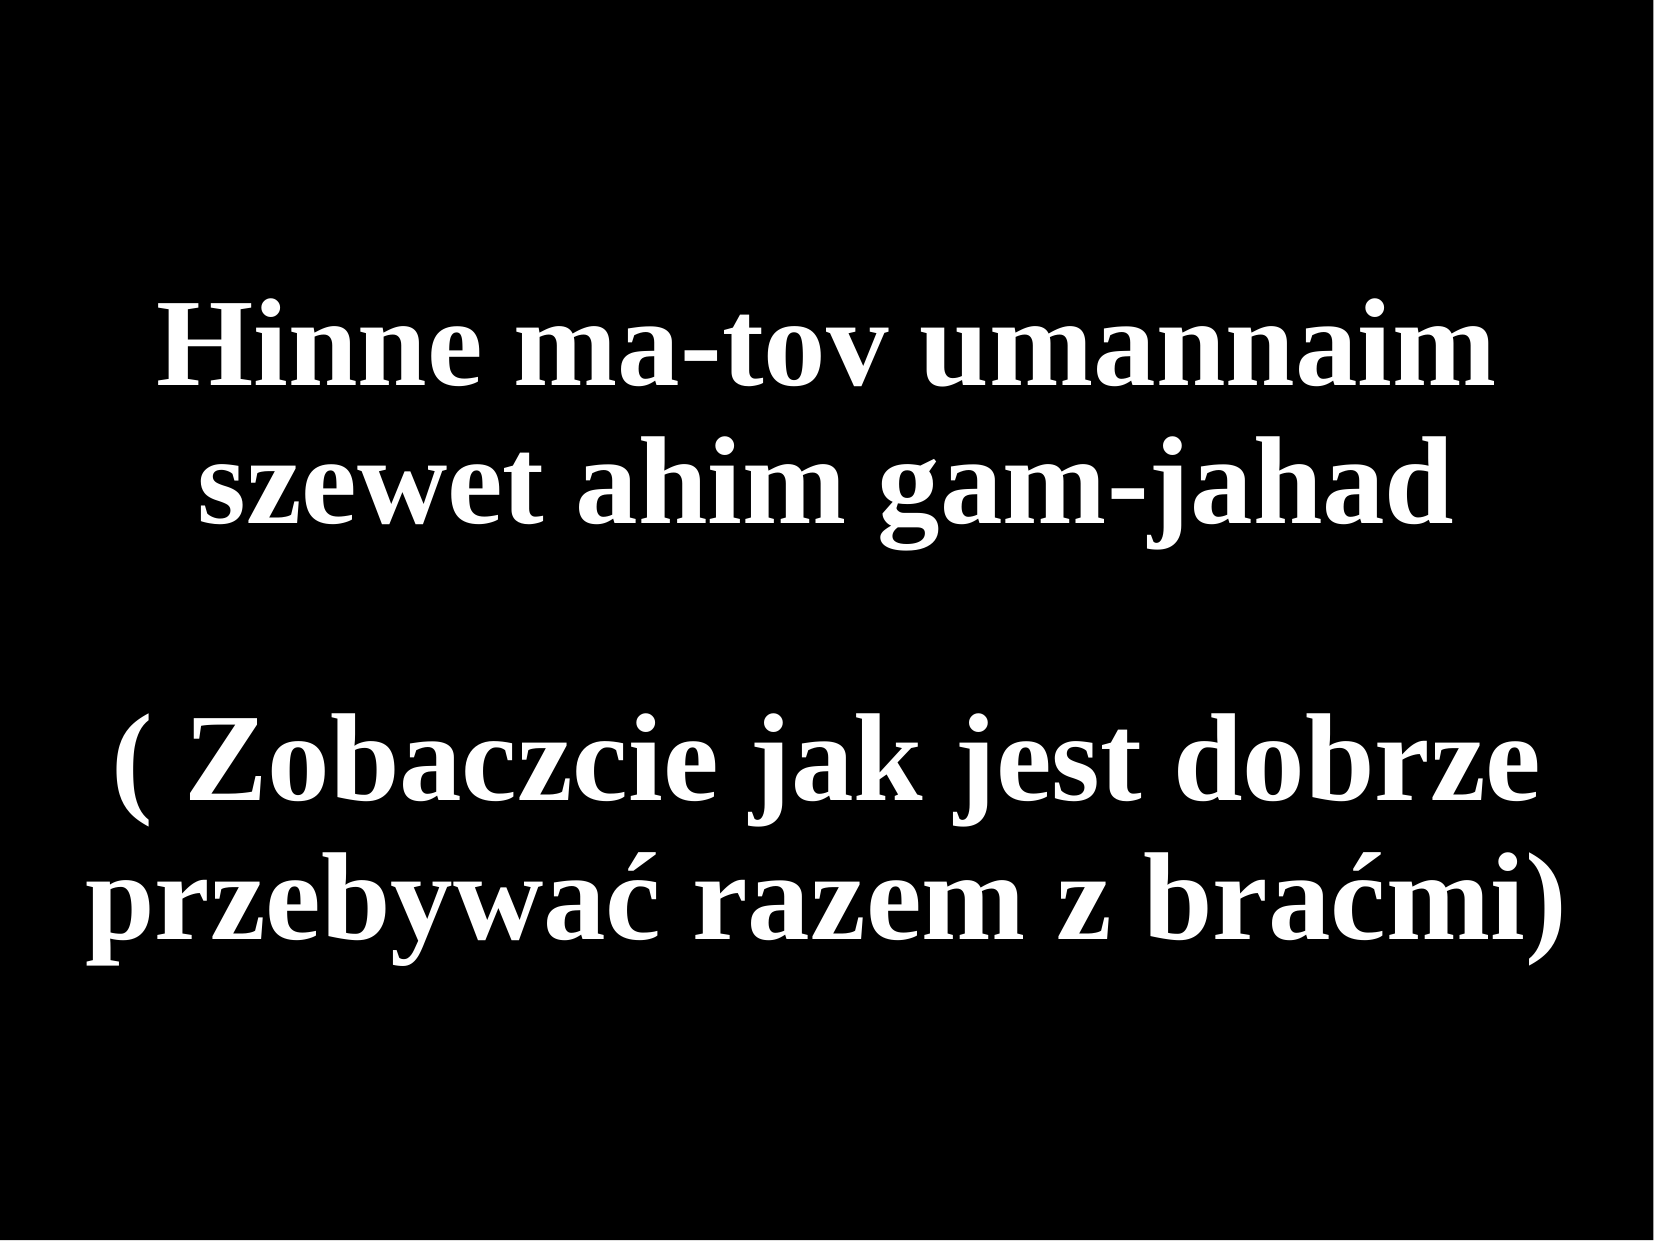

# Hinne ma-tov umannaim szewet ahim gam-jahad ( Zobaczcie jak jest dobrze przebywać razem z braćmi)